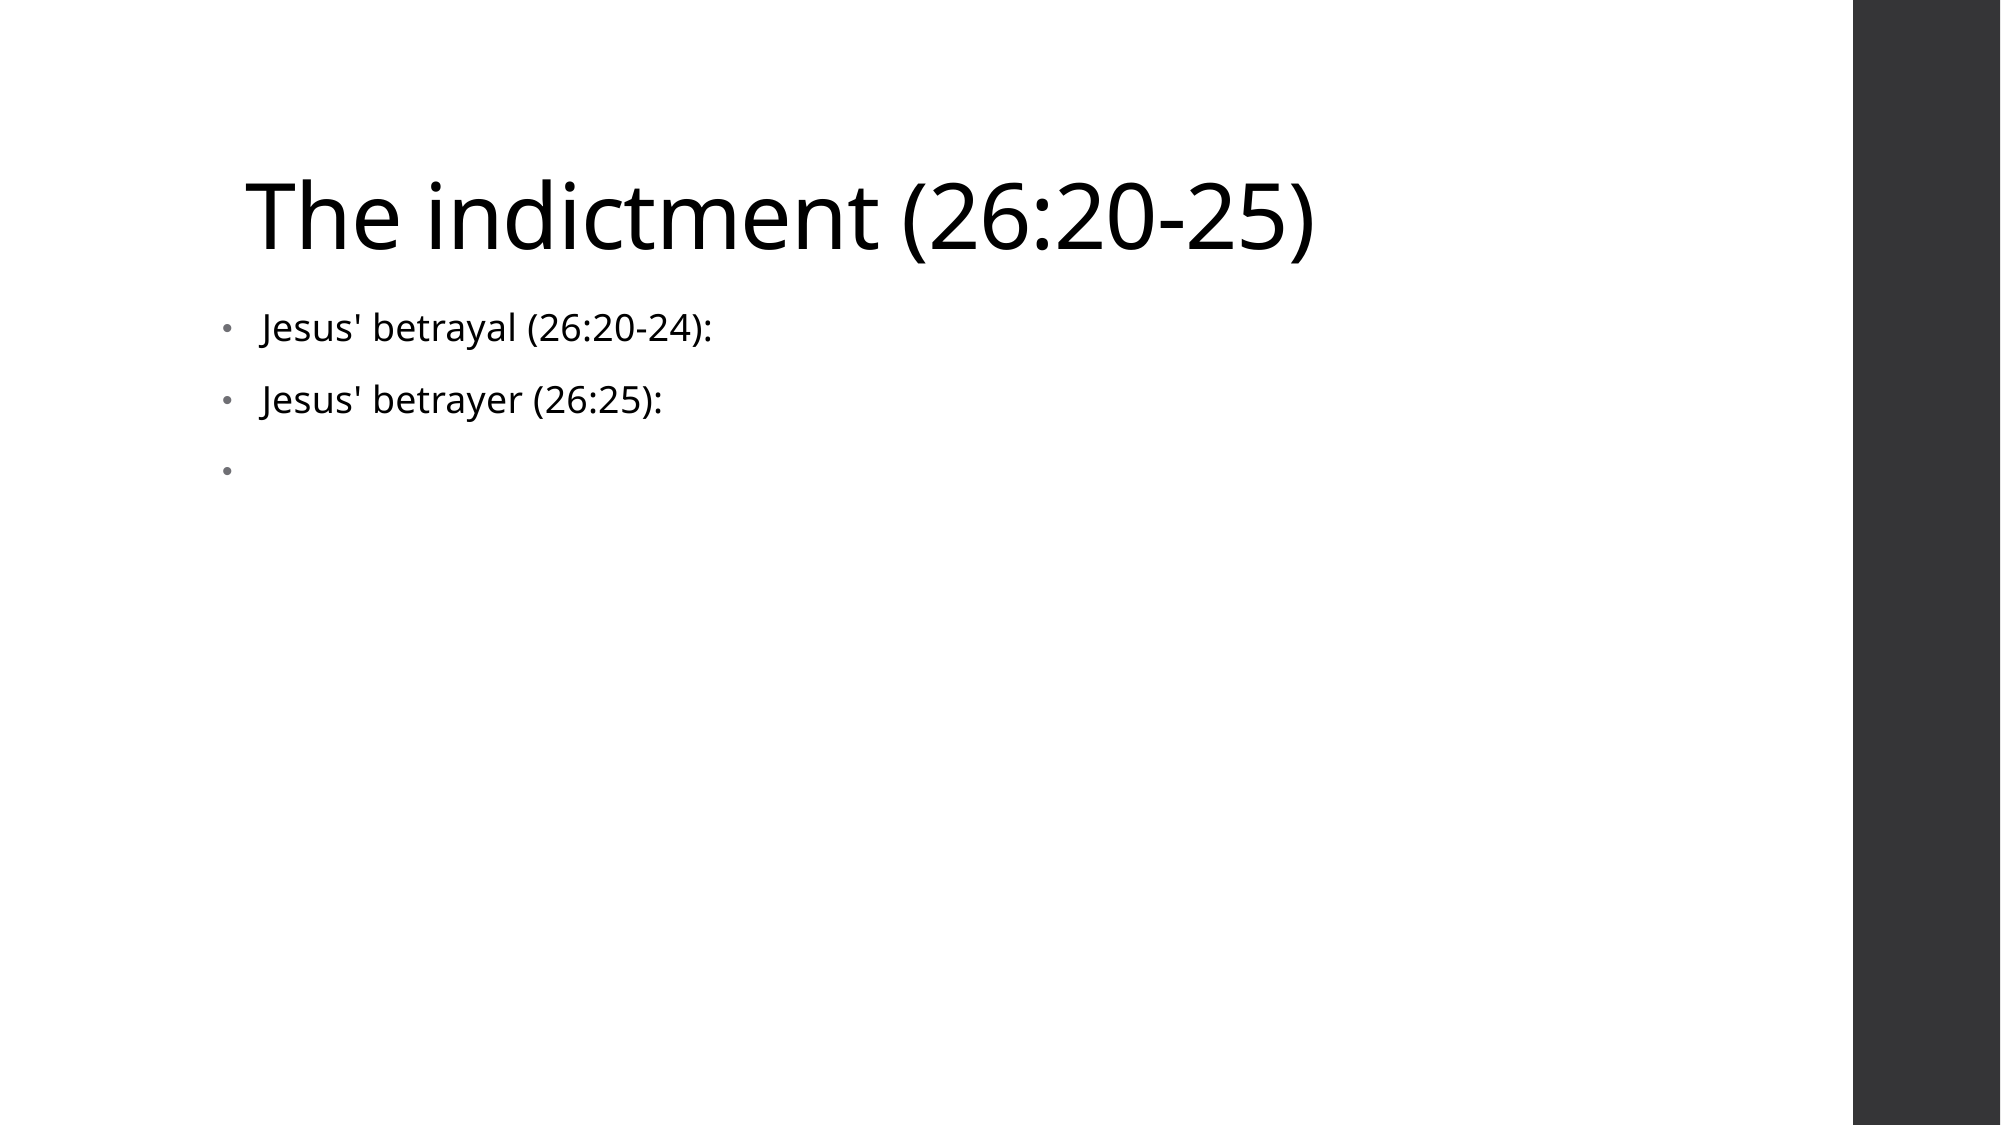

# The indictment (26:20-25)
 Jesus' betrayal (26:20-24):
 Jesus' betrayer (26:25):